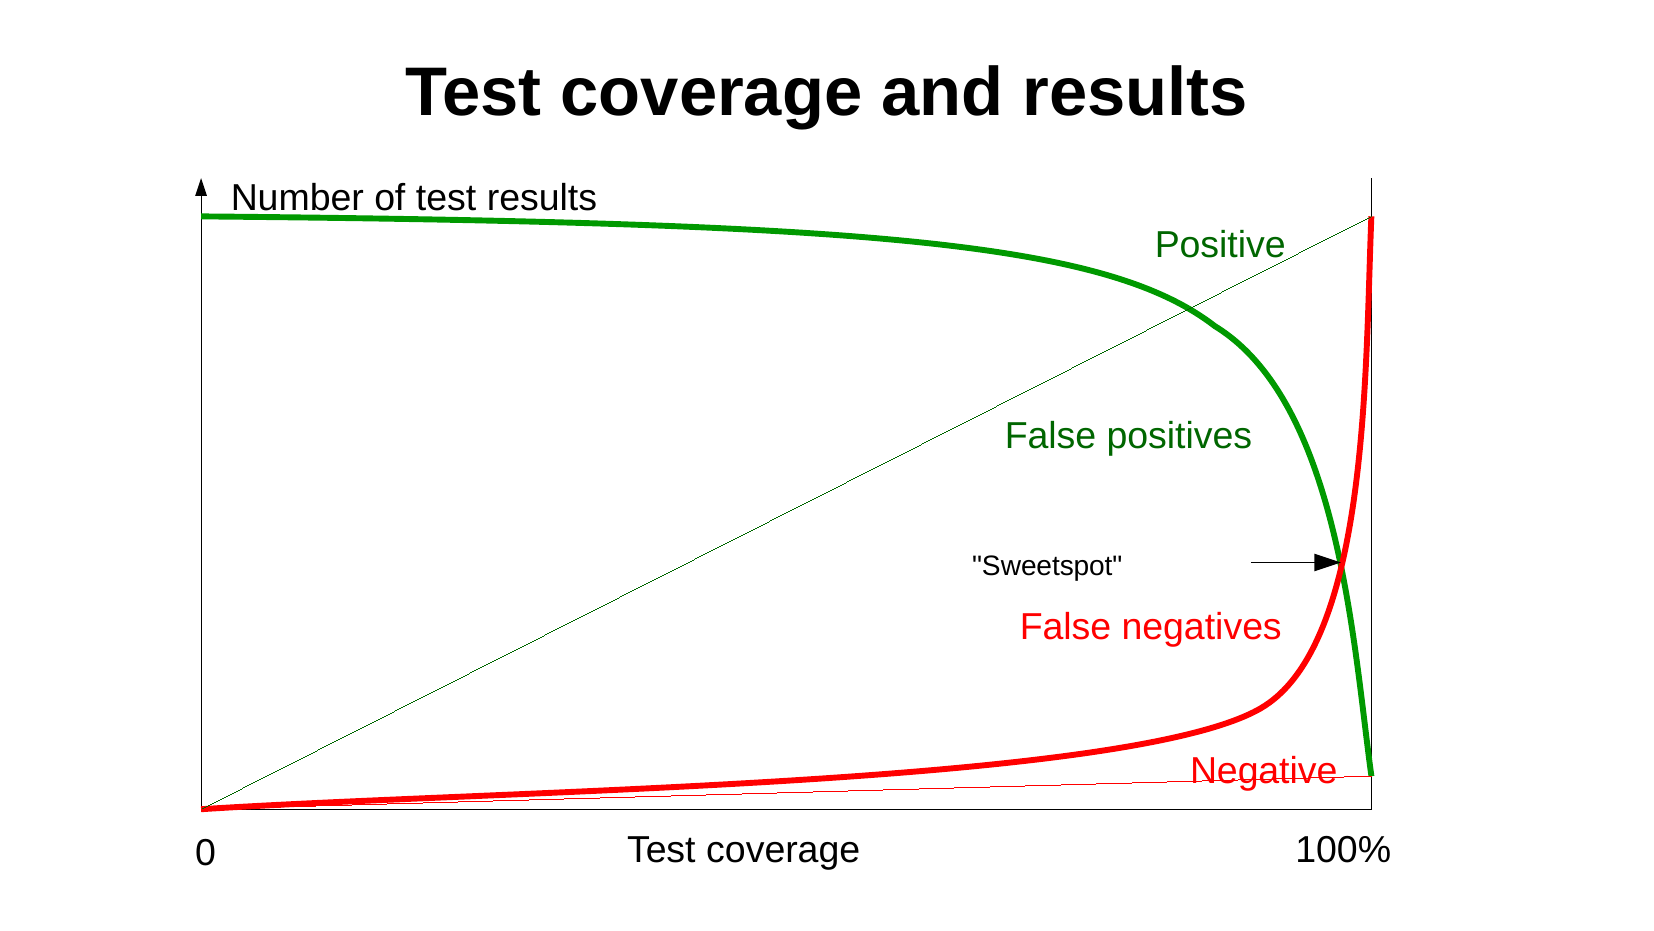

# Test coverage and results
Number of test results
Positive
False positives
False negatives
Negative
Test coverage
100%
0
"Sweetspot"